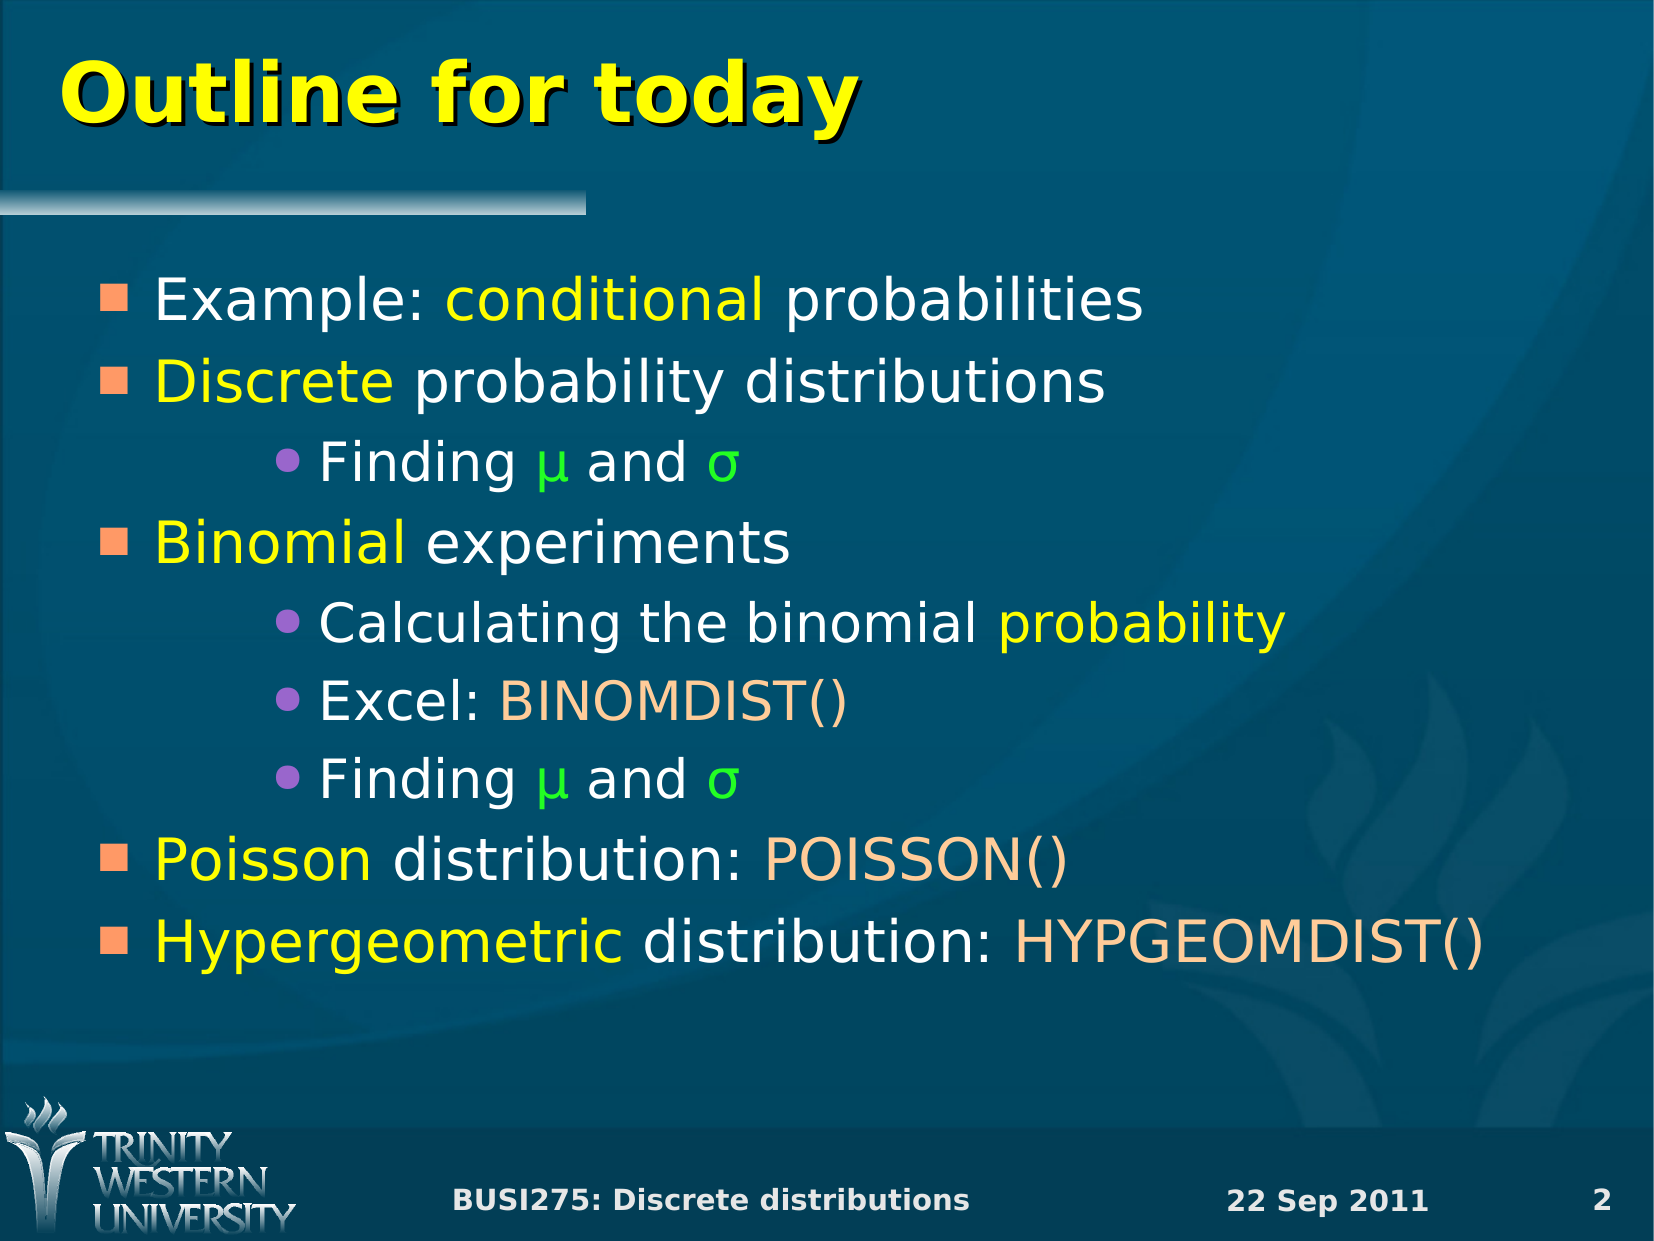

# Outline for today
Example: conditional probabilities
Discrete probability distributions
Finding μ and σ
Binomial experiments
Calculating the binomial probability
Excel: BINOMDIST()
Finding μ and σ
Poisson distribution: POISSON()
Hypergeometric distribution: HYPGEOMDIST()
BUSI275: Discrete distributions
22 Sep 2011
2